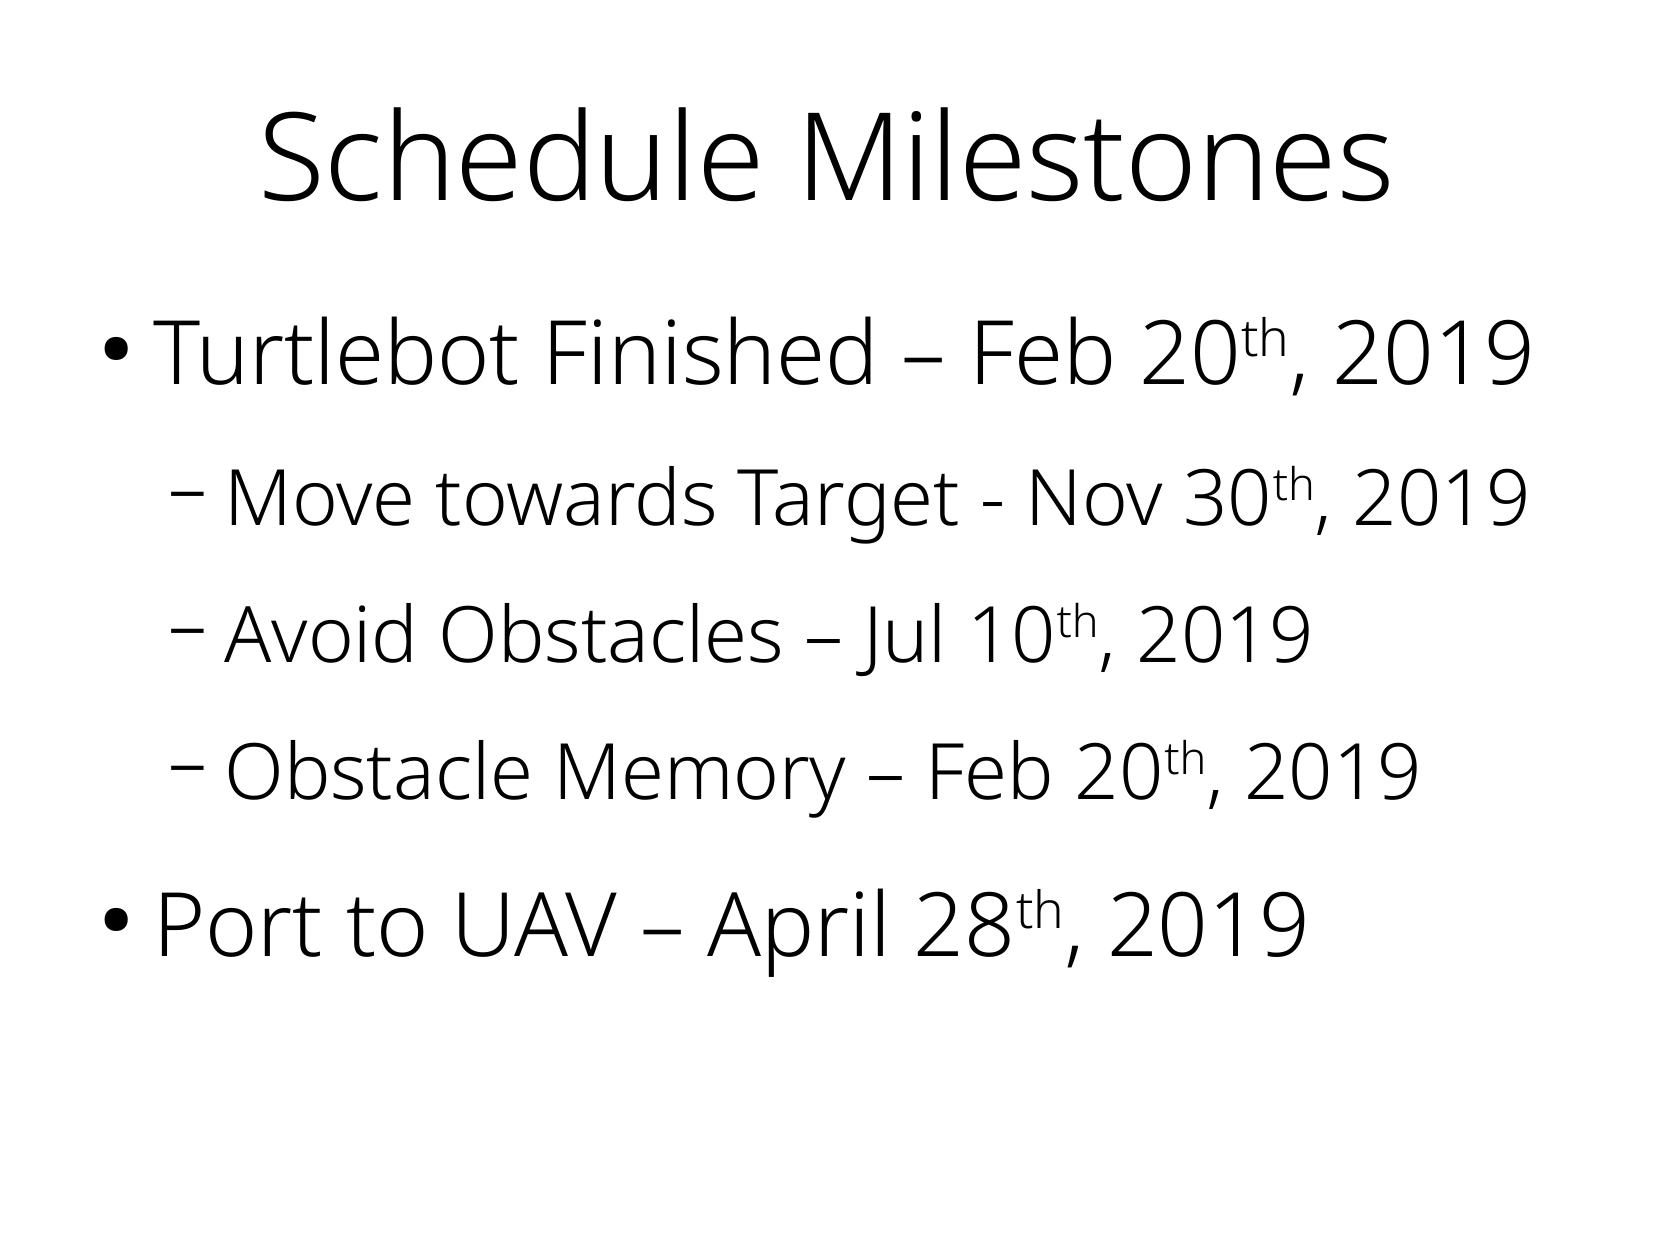

# Schedule Milestones
Turtlebot Finished – Feb 20th, 2019
Move towards Target - Nov 30th, 2019
Avoid Obstacles – Jul 10th, 2019
Obstacle Memory – Feb 20th, 2019
Port to UAV – April 28th, 2019